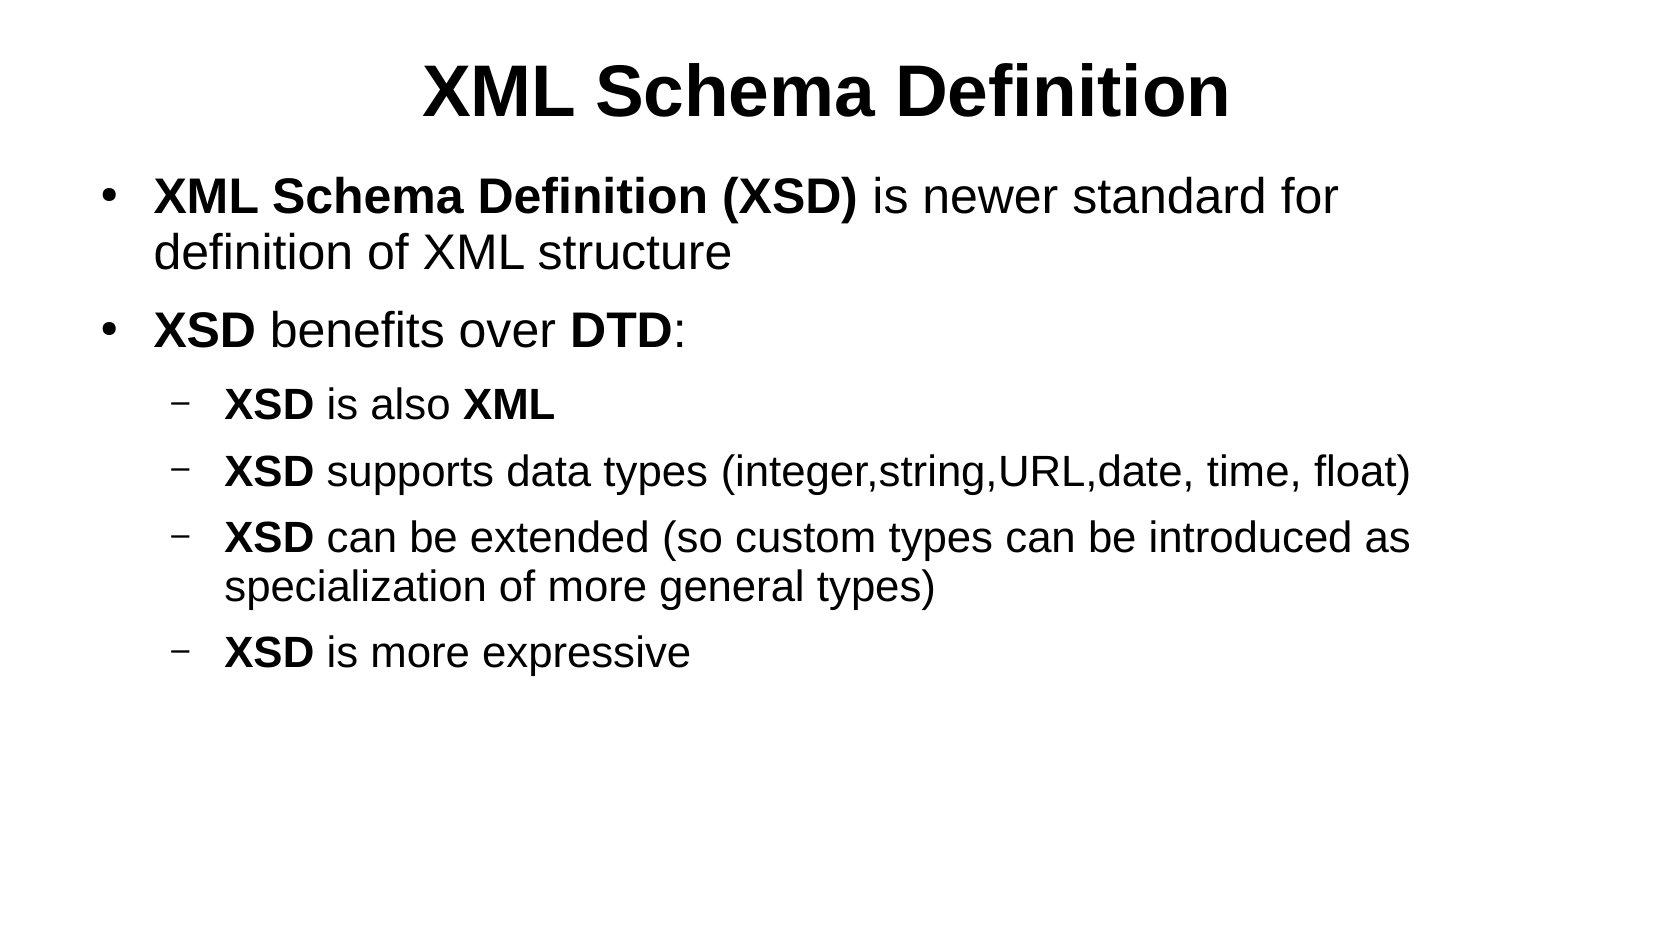

# XML Schema Definition
XML Schema Definition (XSD) is newer standard for definition of XML structure
XSD benefits over DTD:
XSD is also XML
XSD supports data types (integer,string,URL,date, time, float)
XSD can be extended (so custom types can be introduced as specialization of more general types)
XSD is more expressive